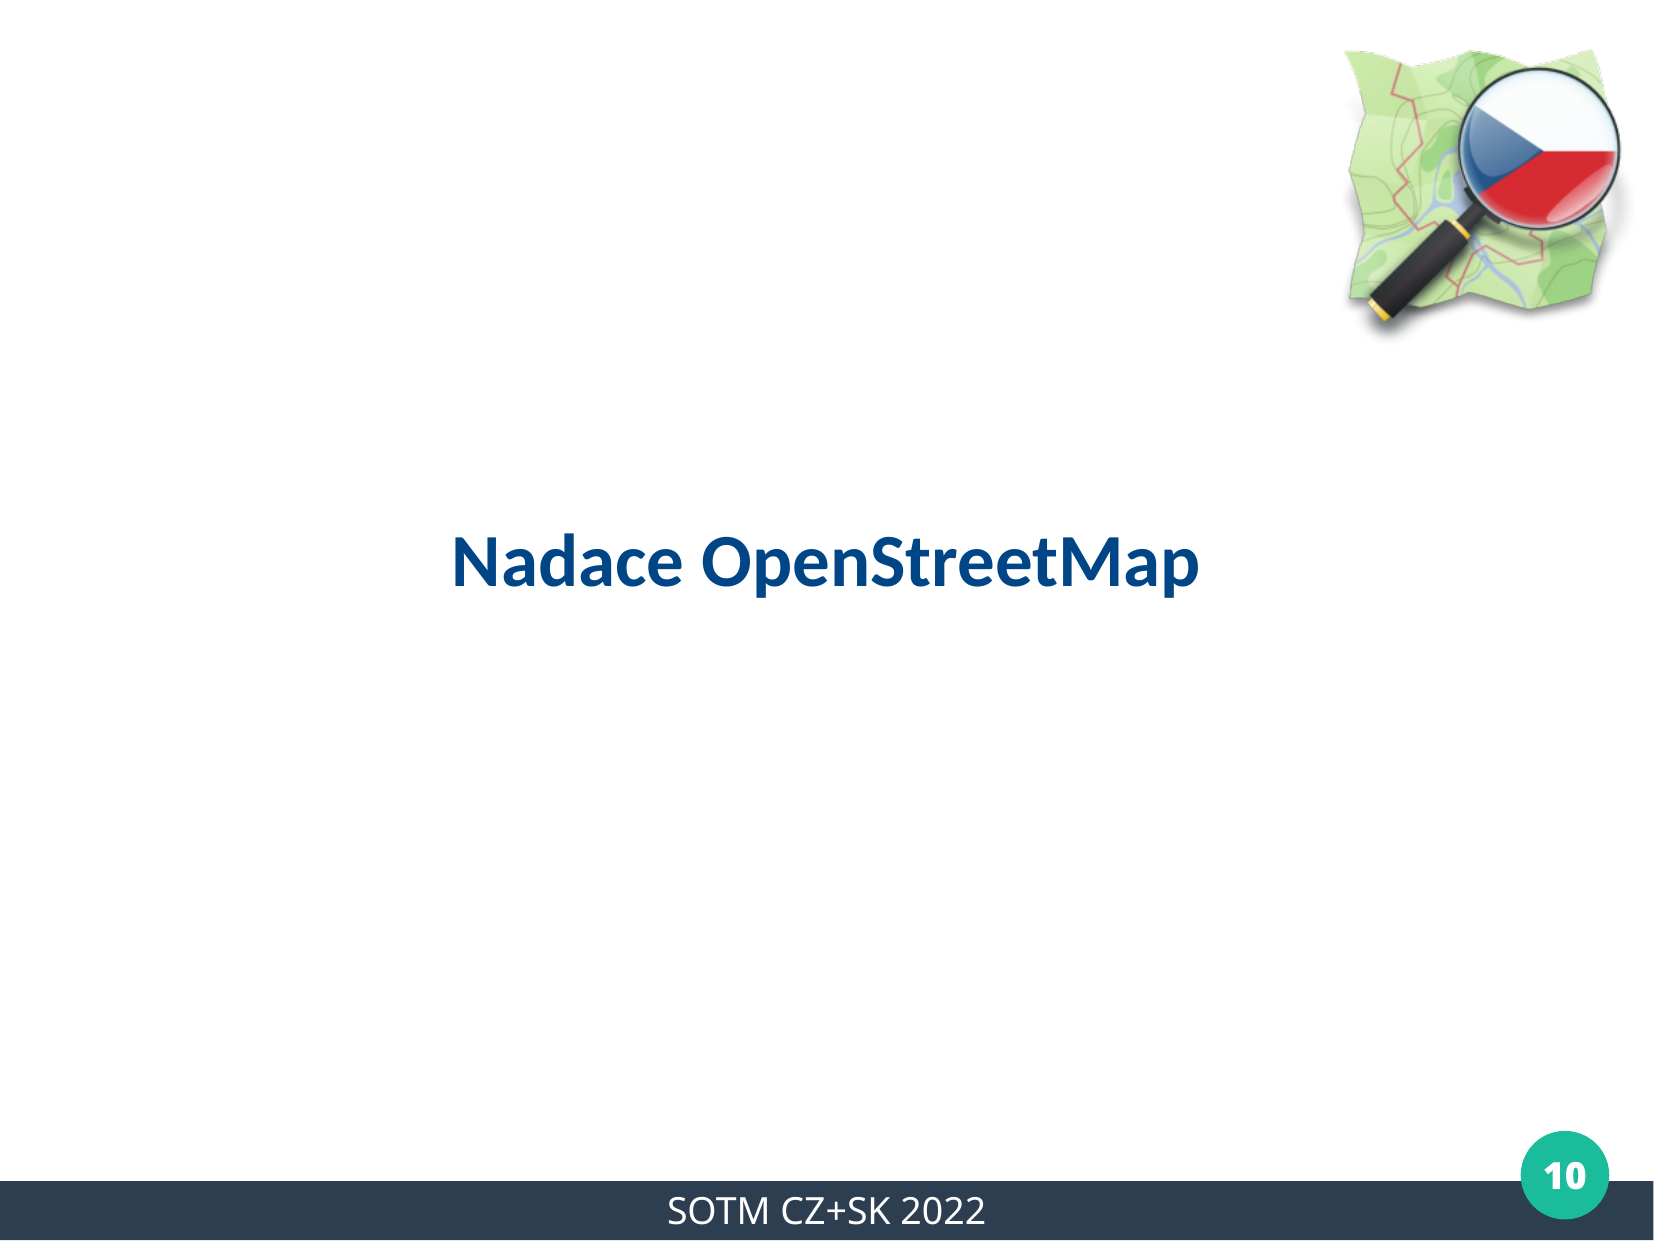

# Nadace OpenStreetMap
10
SOTM CZ+SK 2022